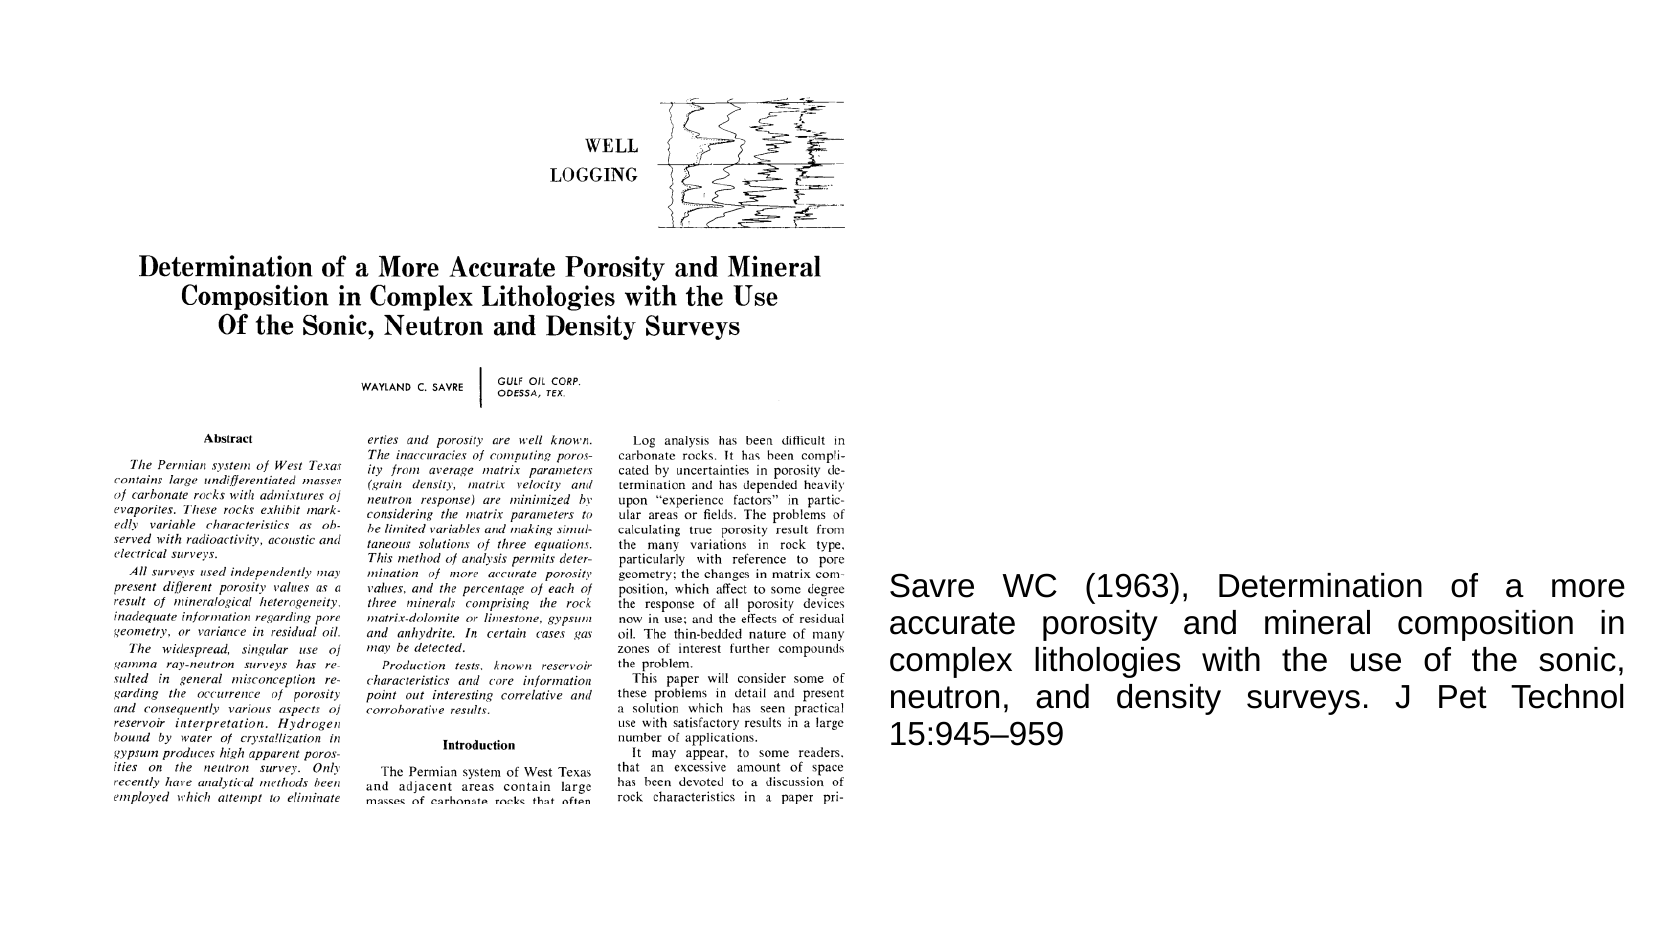

Savre WC (1963), Determination of a more accurate porosity and mineral composition in complex lithologies with the use of the sonic, neutron, and density surveys. J Pet Technol 15:945–959